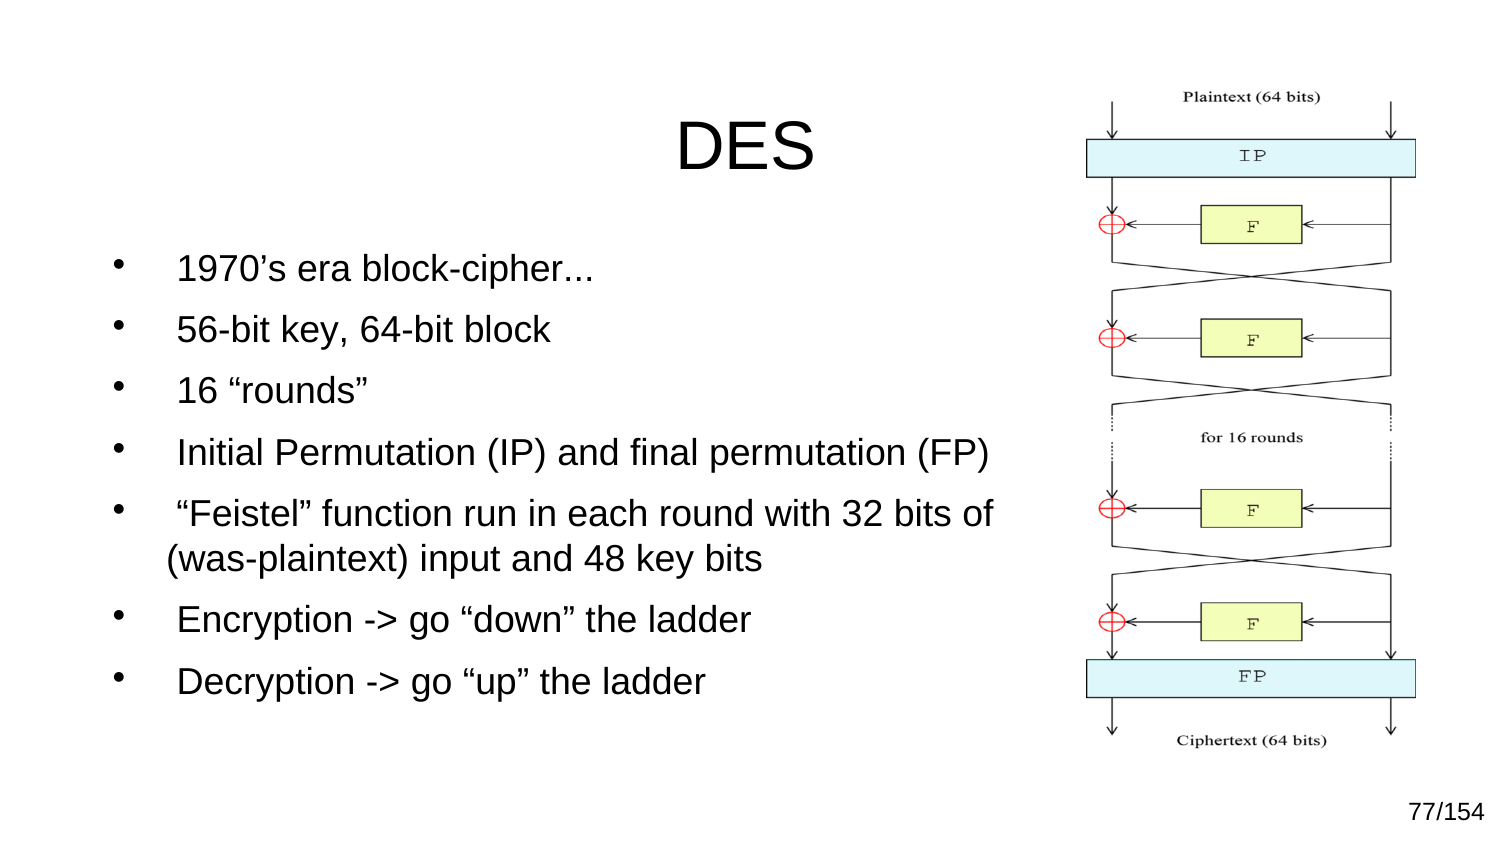

# DES
 1970’s era block-cipher...
 56-bit key, 64-bit block
 16 “rounds”
 Initial Permutation (IP) and final permutation (FP)
 “Feistel” function run in each round with 32 bits of (was-plaintext) input and 48 key bits
 Encryption -> go “down” the ladder
 Decryption -> go “up” the ladder